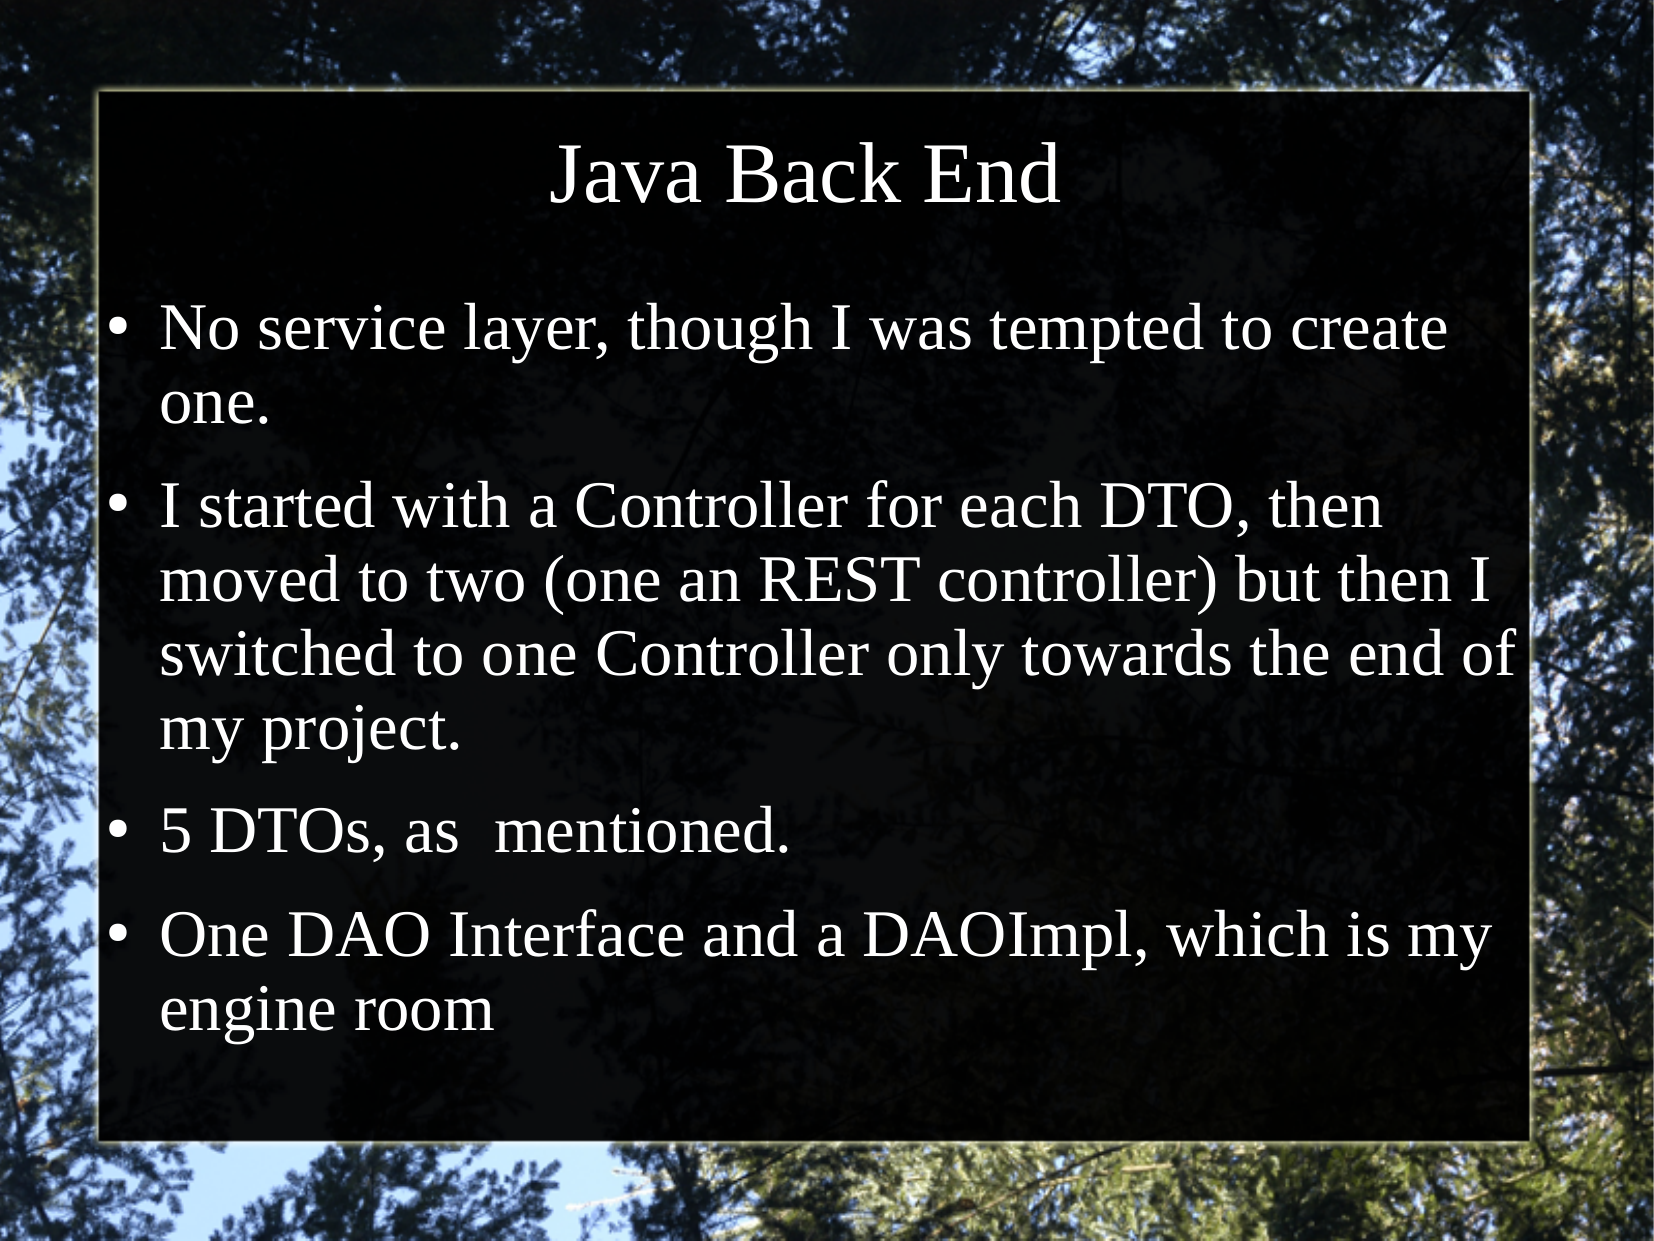

# Java Back End
No service layer, though I was tempted to create one.
I started with a Controller for each DTO, then moved to two (one an REST controller) but then I switched to one Controller only towards the end of my project.
5 DTOs, as mentioned.
One DAO Interface and a DAOImpl, which is my engine room